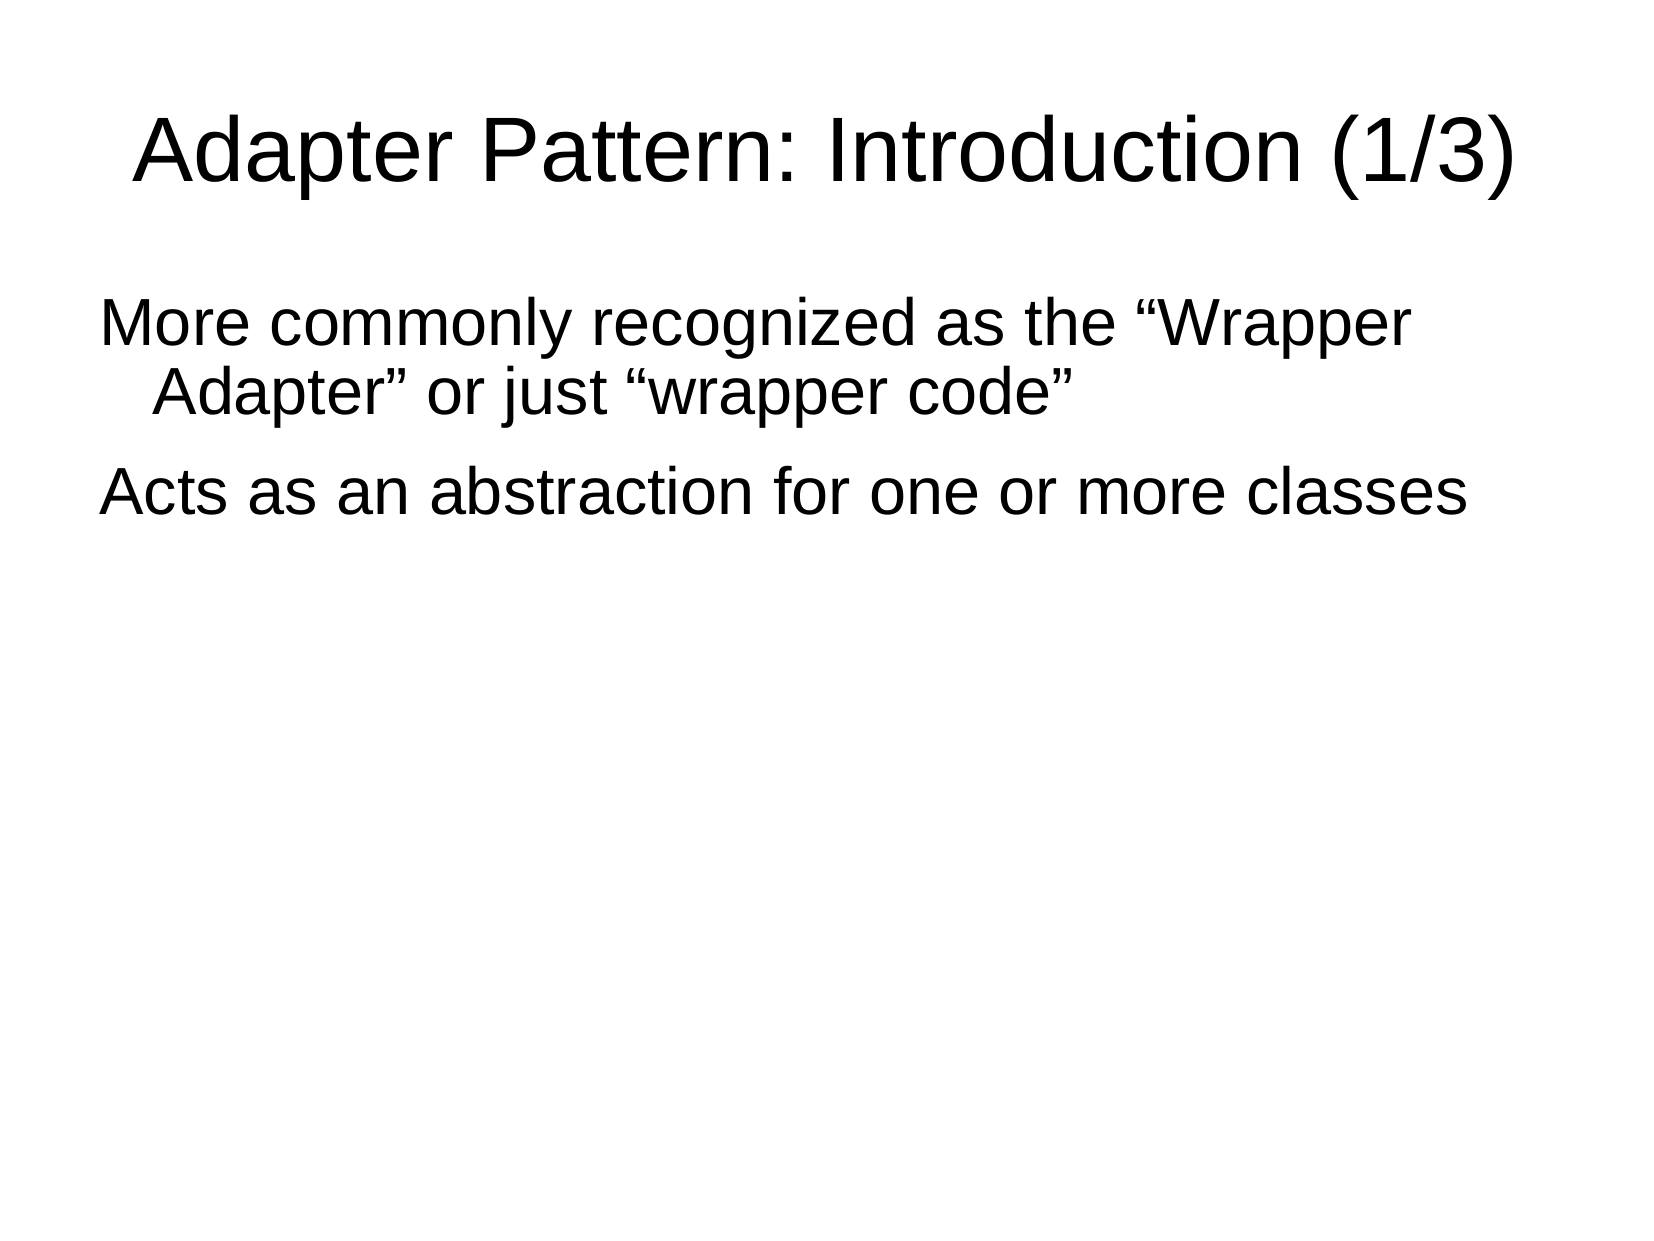

# Adapter Pattern: Introduction (1/3)
More commonly recognized as the “Wrapper Adapter” or just “wrapper code”
Acts as an abstraction for one or more classes